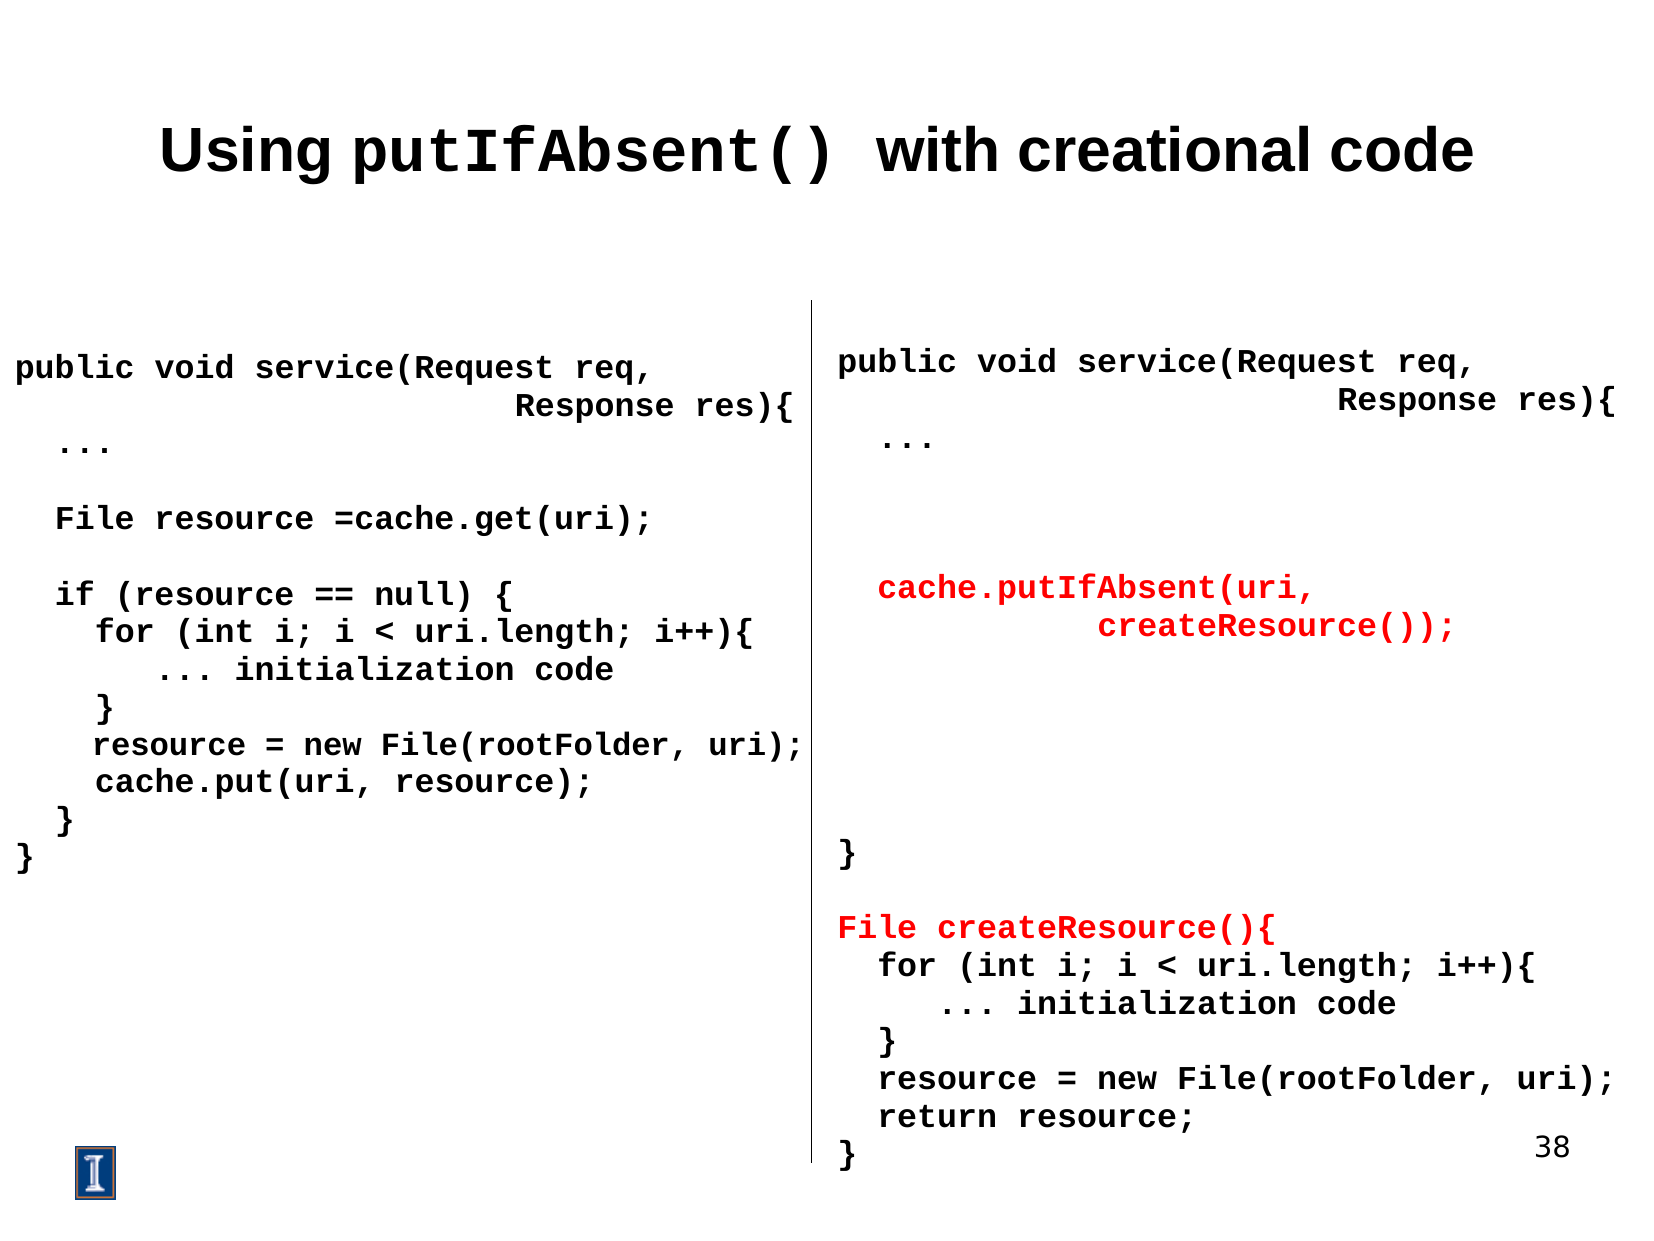

# Using putIfAbsent() with creational code
public void service(Request req,
 Response res){
 ...
 cache.putIfAbsent(uri,
 createResource());
}
File createResource(){
 for (int i; i < uri.length; i++){
 ... initialization code
 }
 resource = new File(rootFolder, uri);
 return resource;
}
public void service(Request req,
 Response res){
 ...
 File resource =cache.get(uri);
 if (resource == null) {
 for (int i; i < uri.length; i++){
 ... initialization code
 }
 resource = new File(rootFolder, uri);
 cache.put(uri, resource);
 }
}
38